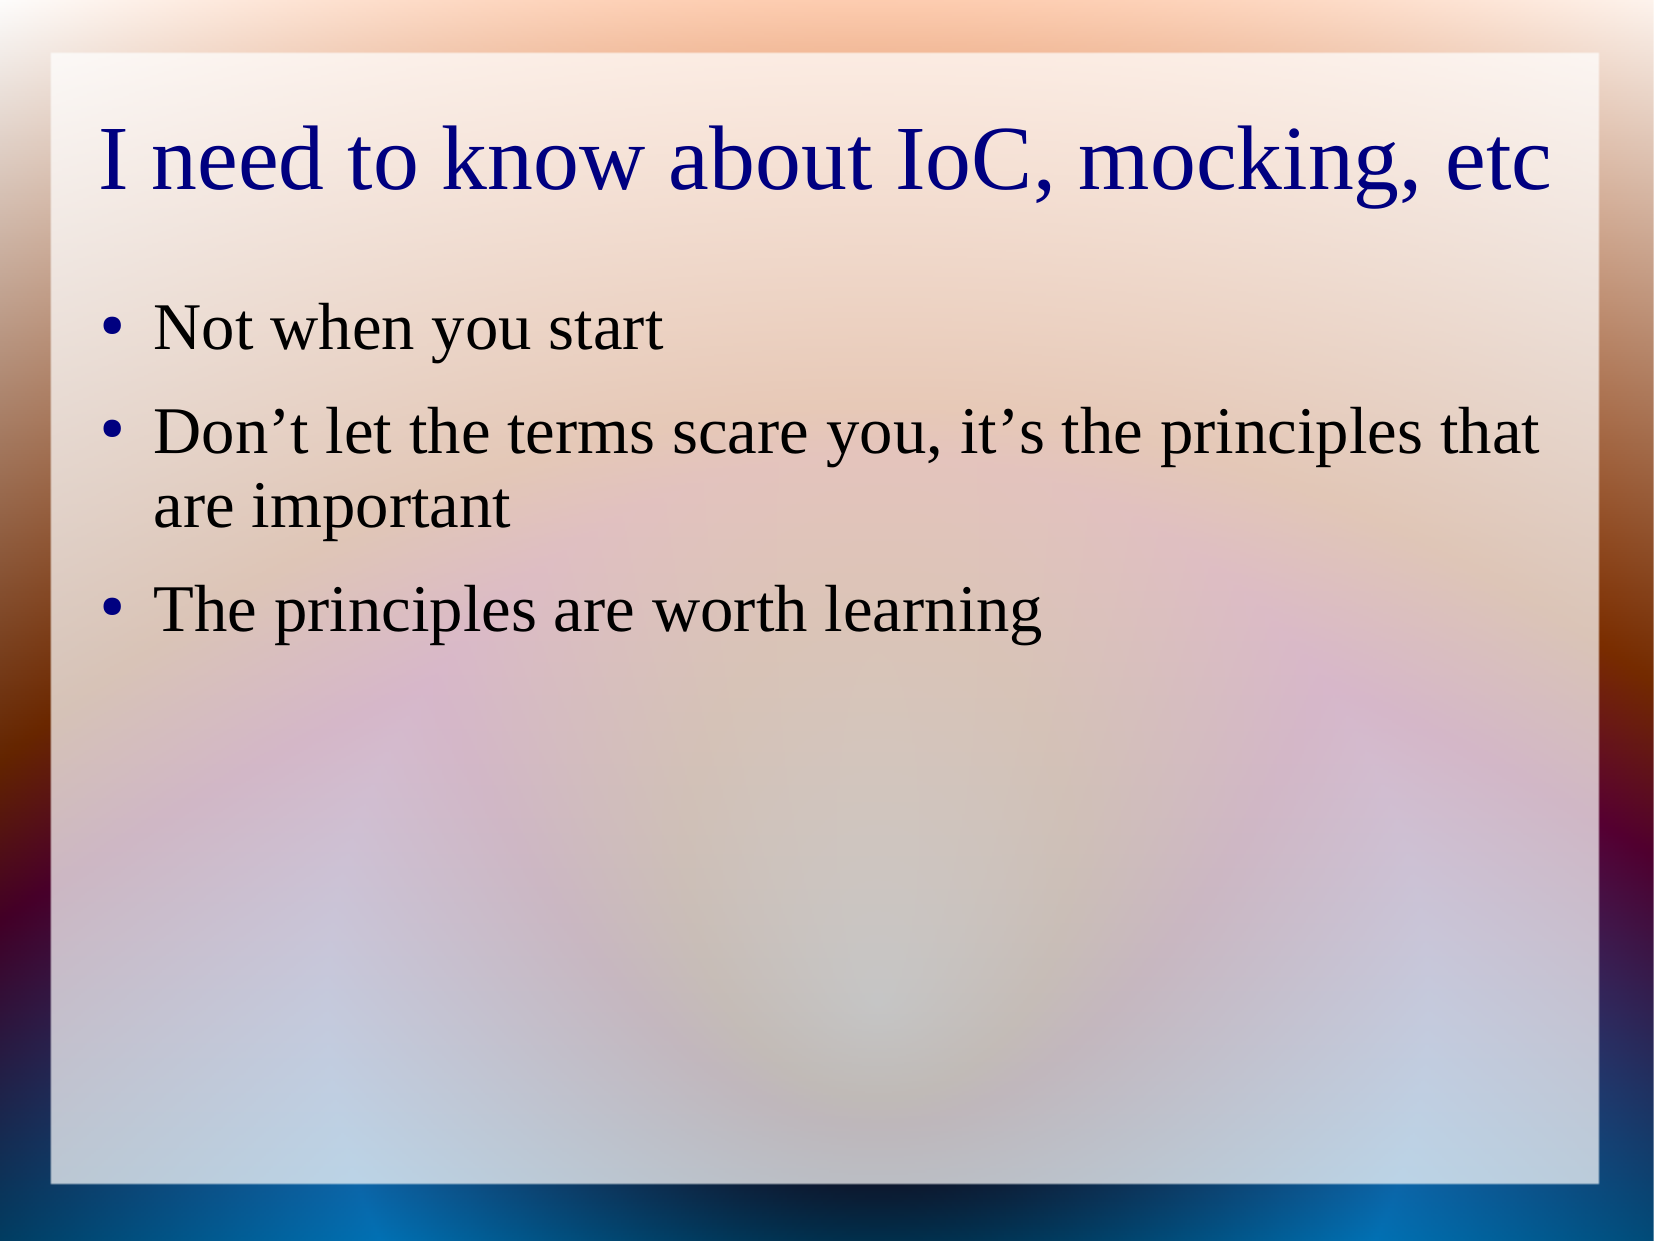

# I need to know about IoC, mocking, etc
Not when you start
Don’t let the terms scare you, it’s the principles that are important
The principles are worth learning